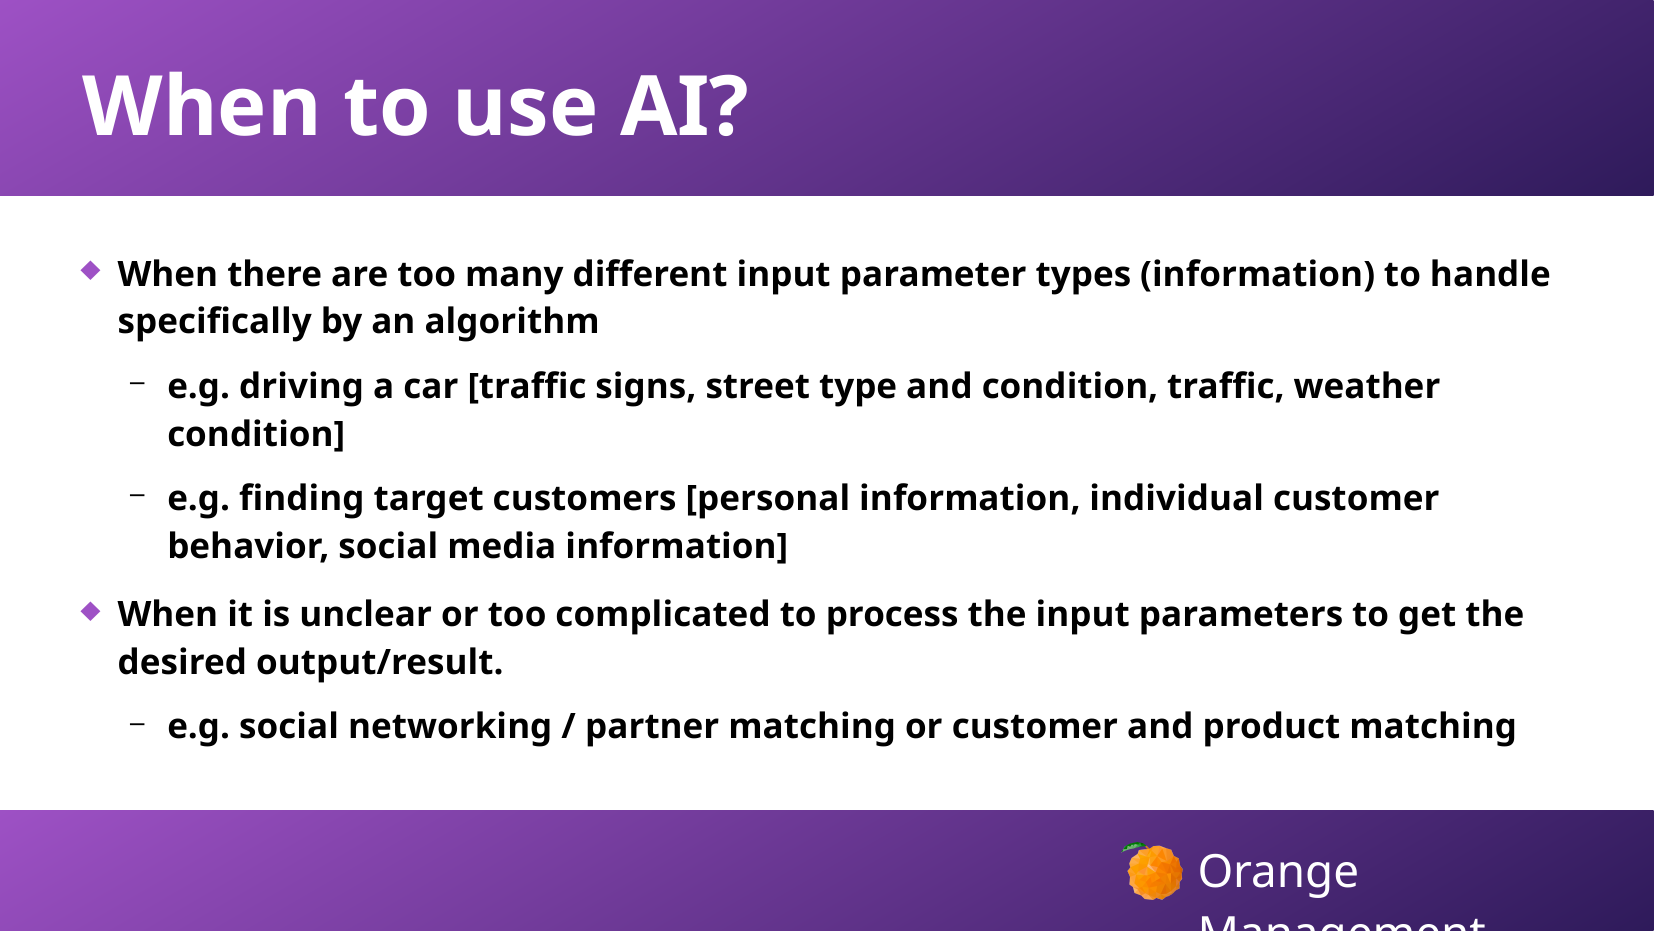

# When to use AI?
When there are too many different input parameter types (information) to handle specifically by an algorithm
e.g. driving a car [traffic signs, street type and condition, traffic, weather condition]
e.g. finding target customers [personal information, individual customer behavior, social media information]
When it is unclear or too complicated to process the input parameters to get the desired output/result.
e.g. social networking / partner matching or customer and product matching
Orange Management